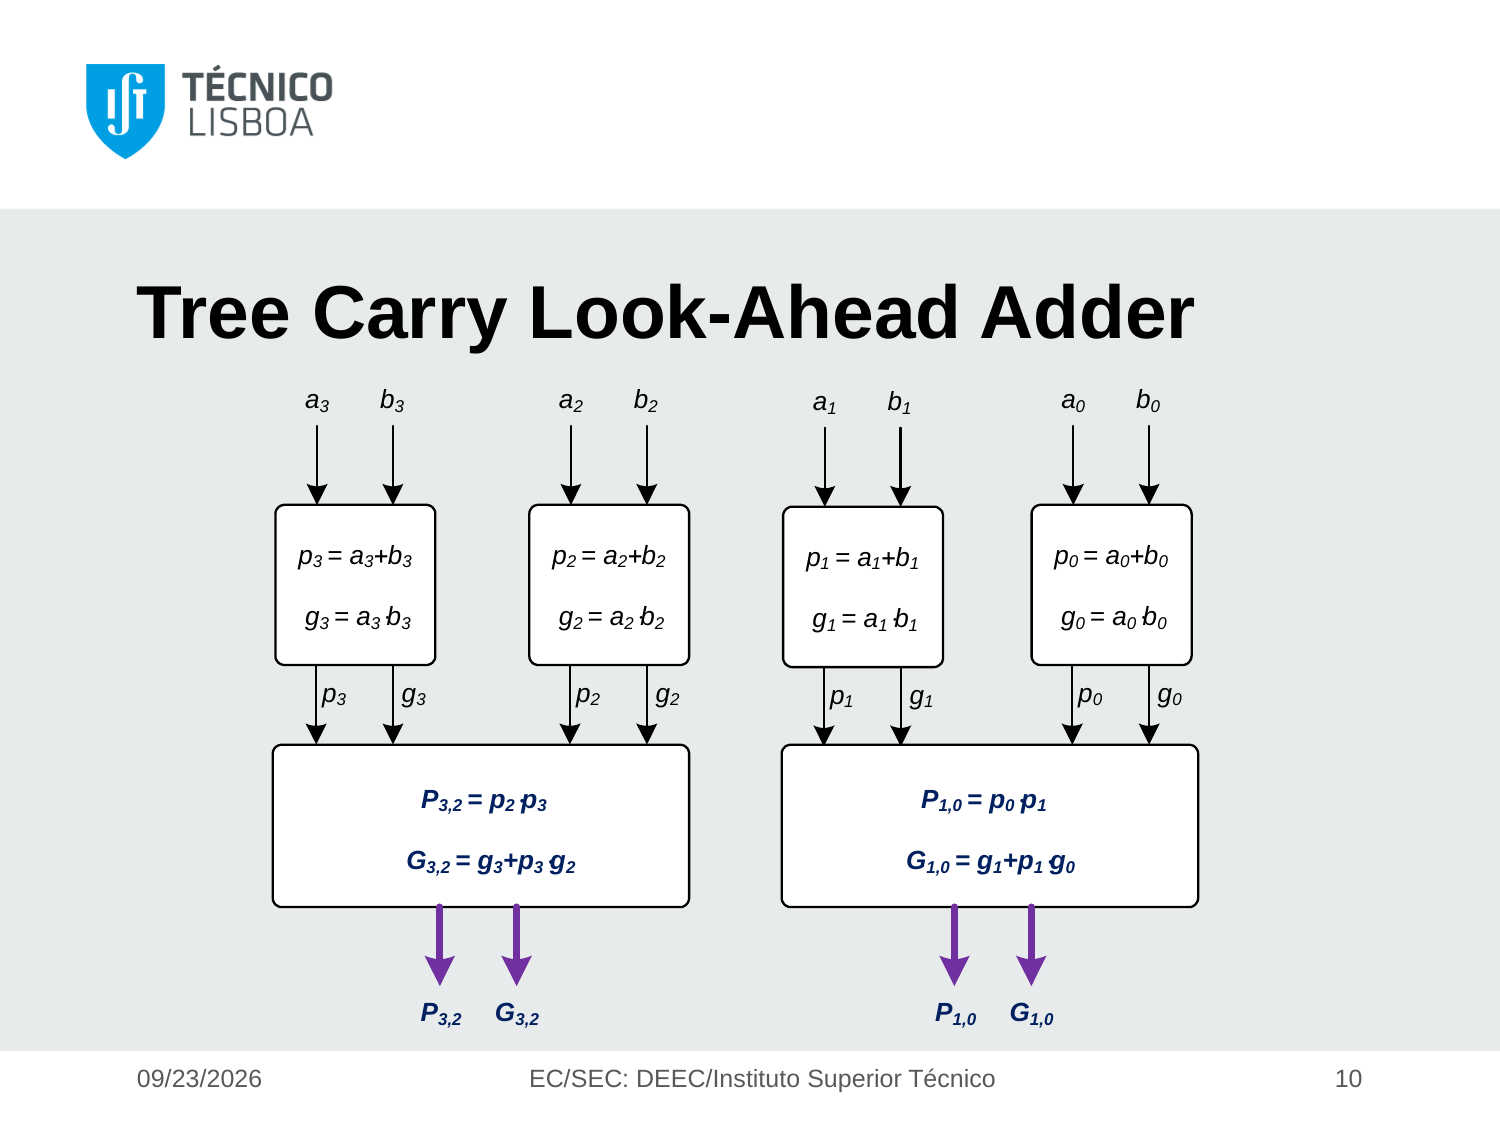

# Tree Carry Look-Ahead Adder
EC/SEC: DEEC/Instituto Superior Técnico
3